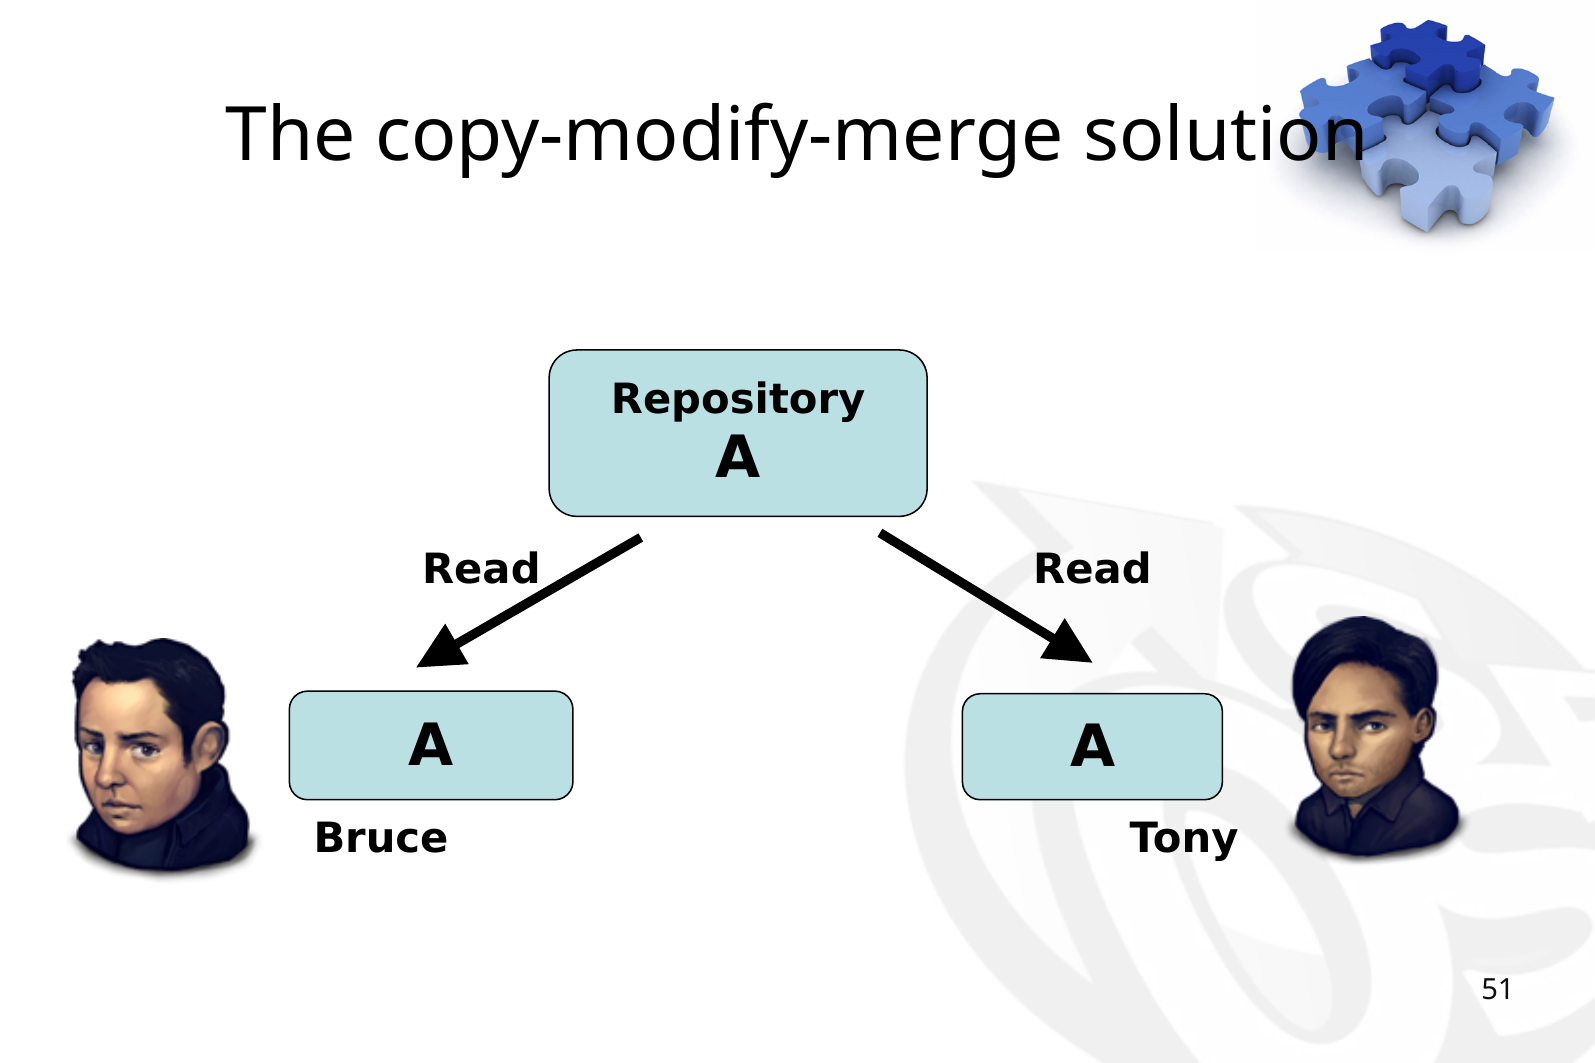

# The copy-modify-merge solution
Repository
A
Read Read
A
A
Bruce	 Tony
51